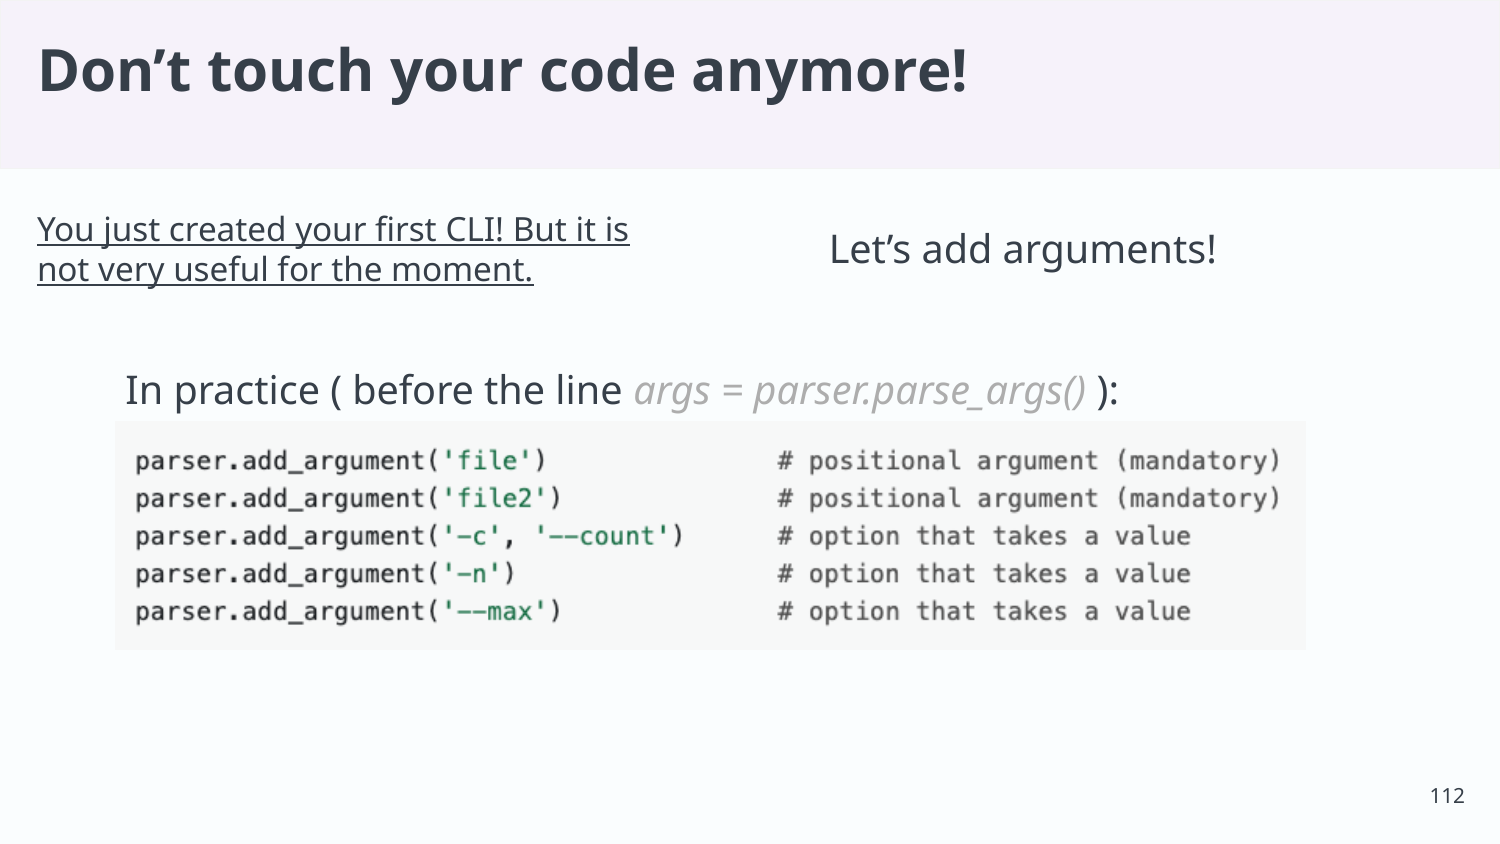

# Don’t touch your code anymore!
You just created your first CLI! But it is not very useful for the moment.
Let’s add arguments!
In practice ( before the line args = parser.parse_args() ):